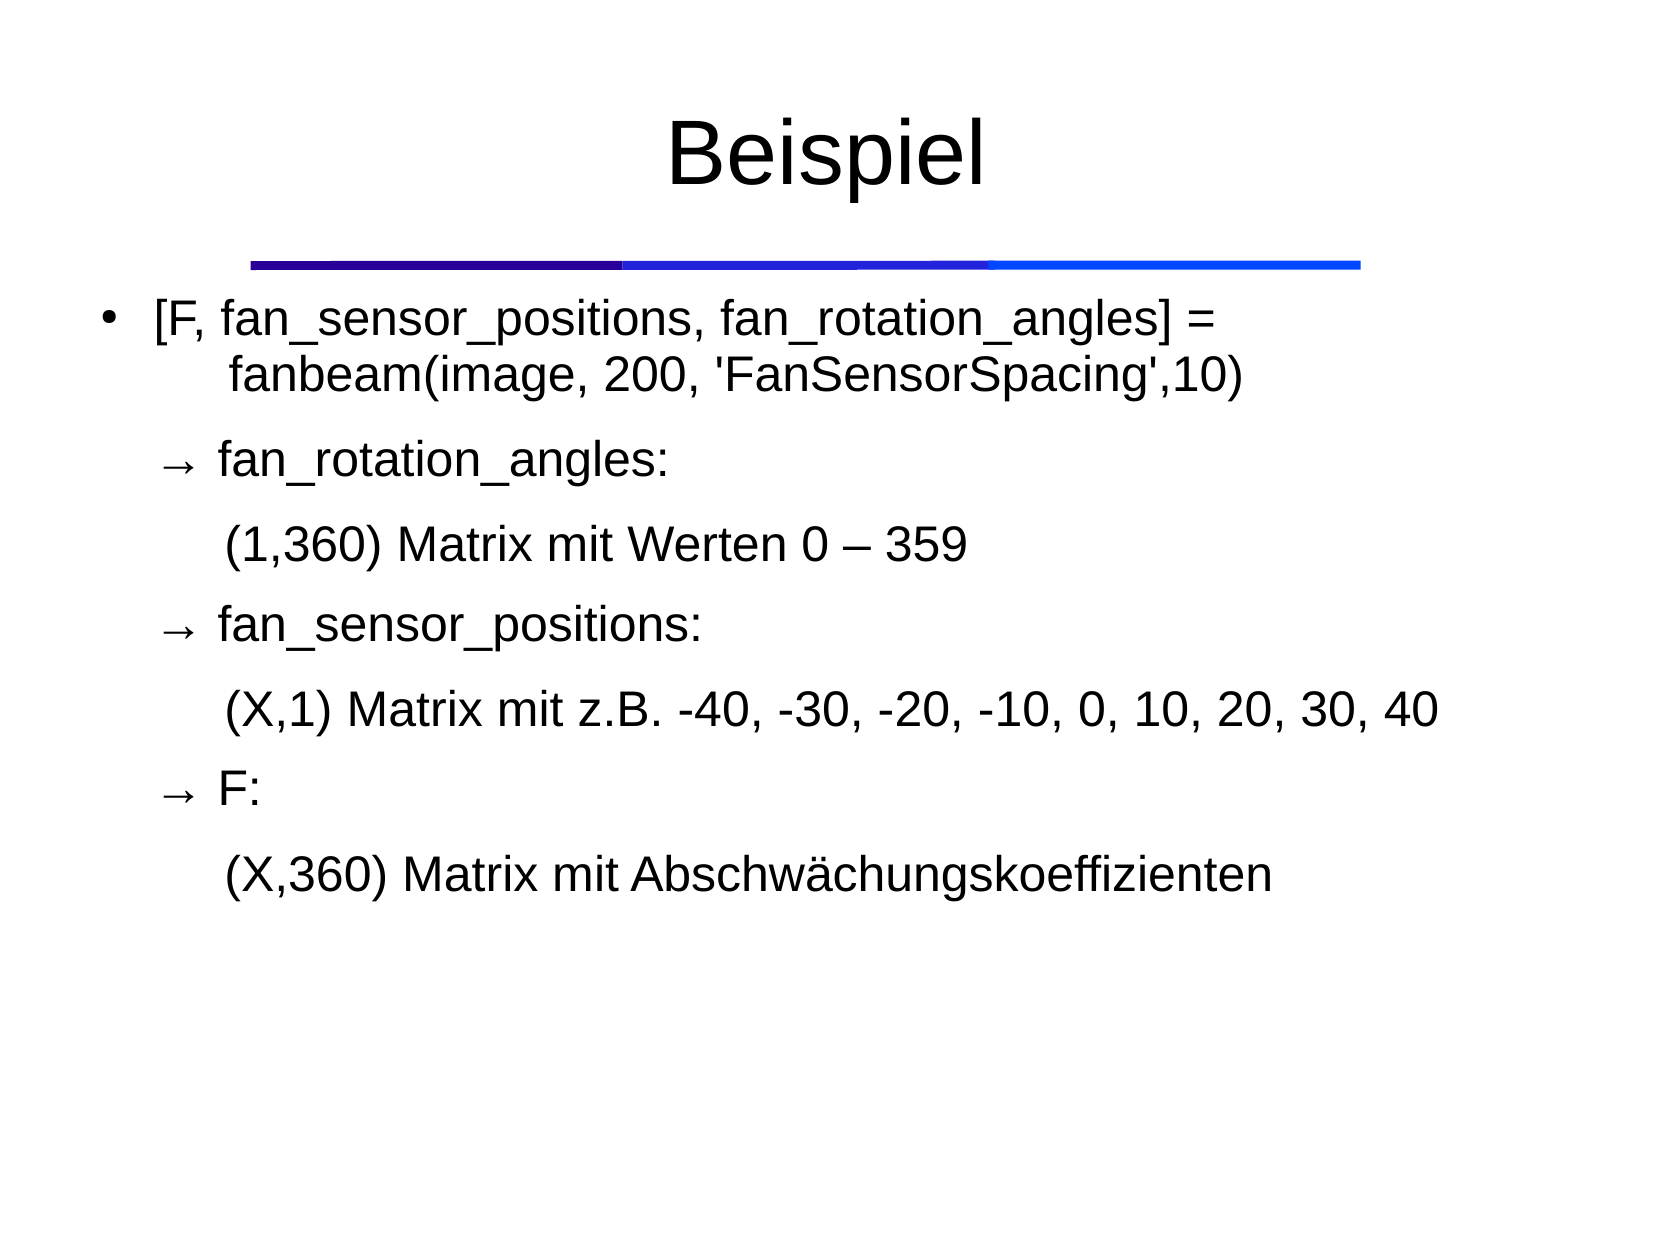

# Beispiel
[F, fan_sensor_positions, fan_rotation_angles] =
	fanbeam(image, 200, 'FanSensorSpacing',10)
→ fan_rotation_angles:
(1,360) Matrix mit Werten 0 – 359
→ fan_sensor_positions:
(X,1) Matrix mit z.B. -40, -30, -20, -10, 0, 10, 20, 30, 40
→ F:
(X,360) Matrix mit Abschwächungskoeffizienten